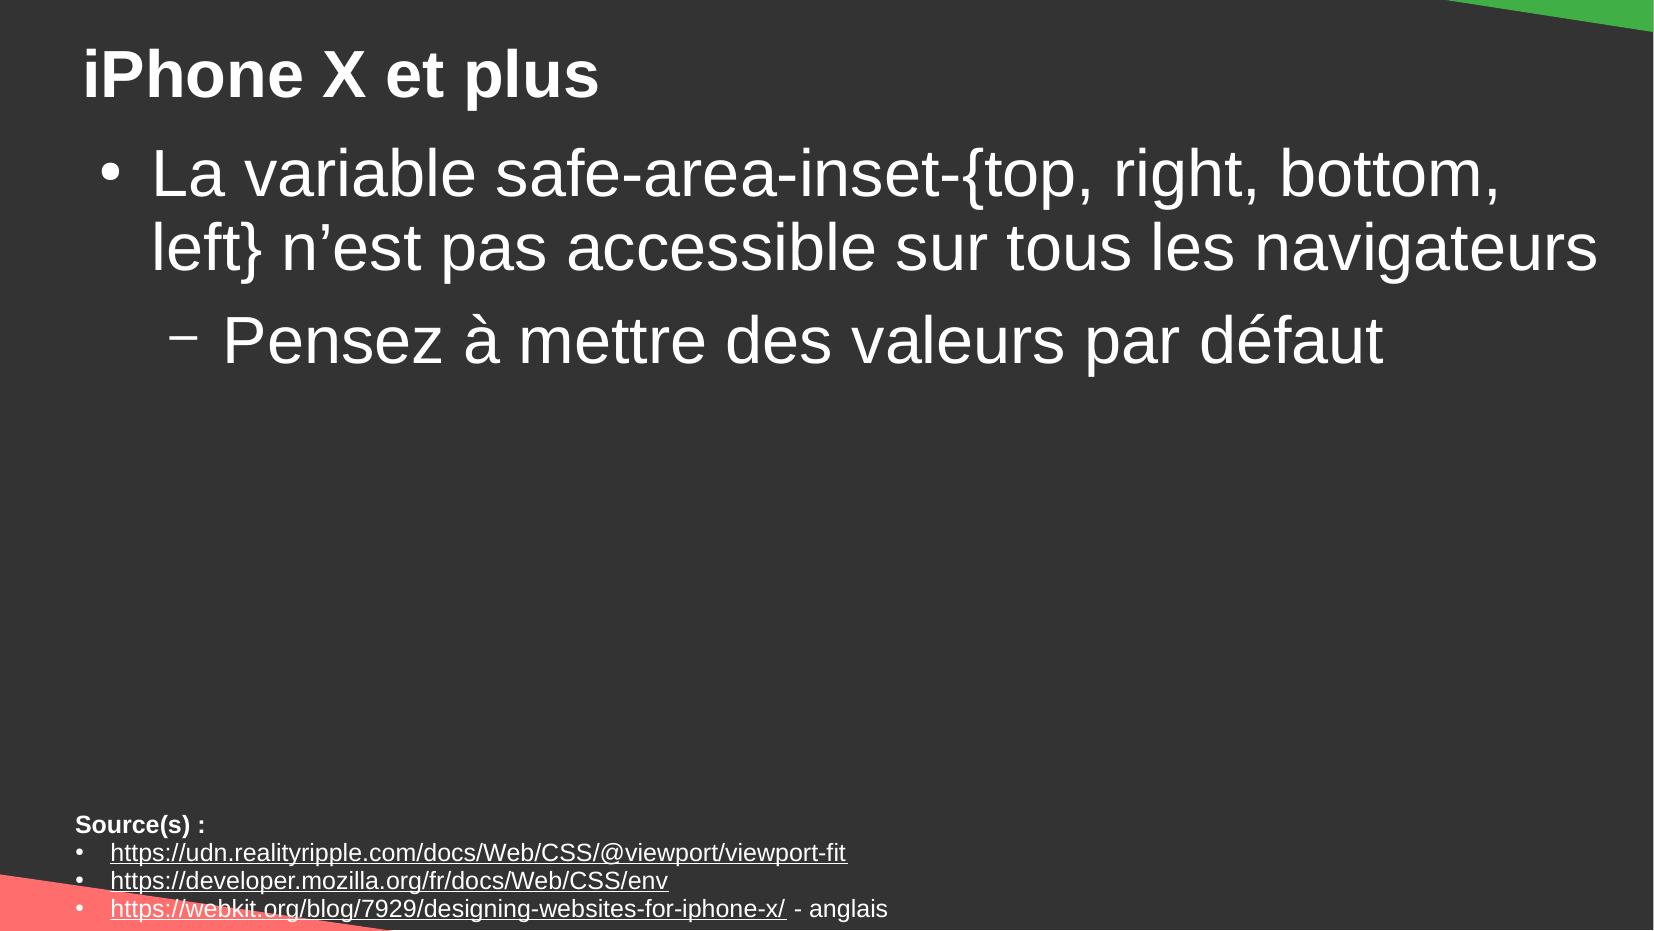

# iPhone X et plus
La variable safe-area-inset-{top, right, bottom, left} n’est pas accessible sur tous les navigateurs
Pensez à mettre des valeurs par défaut
Source(s) :
https://udn.realityripple.com/docs/Web/CSS/@viewport/viewport-fit
https://developer.mozilla.org/fr/docs/Web/CSS/env
https://webkit.org/blog/7929/designing-websites-for-iphone-x/ - anglais